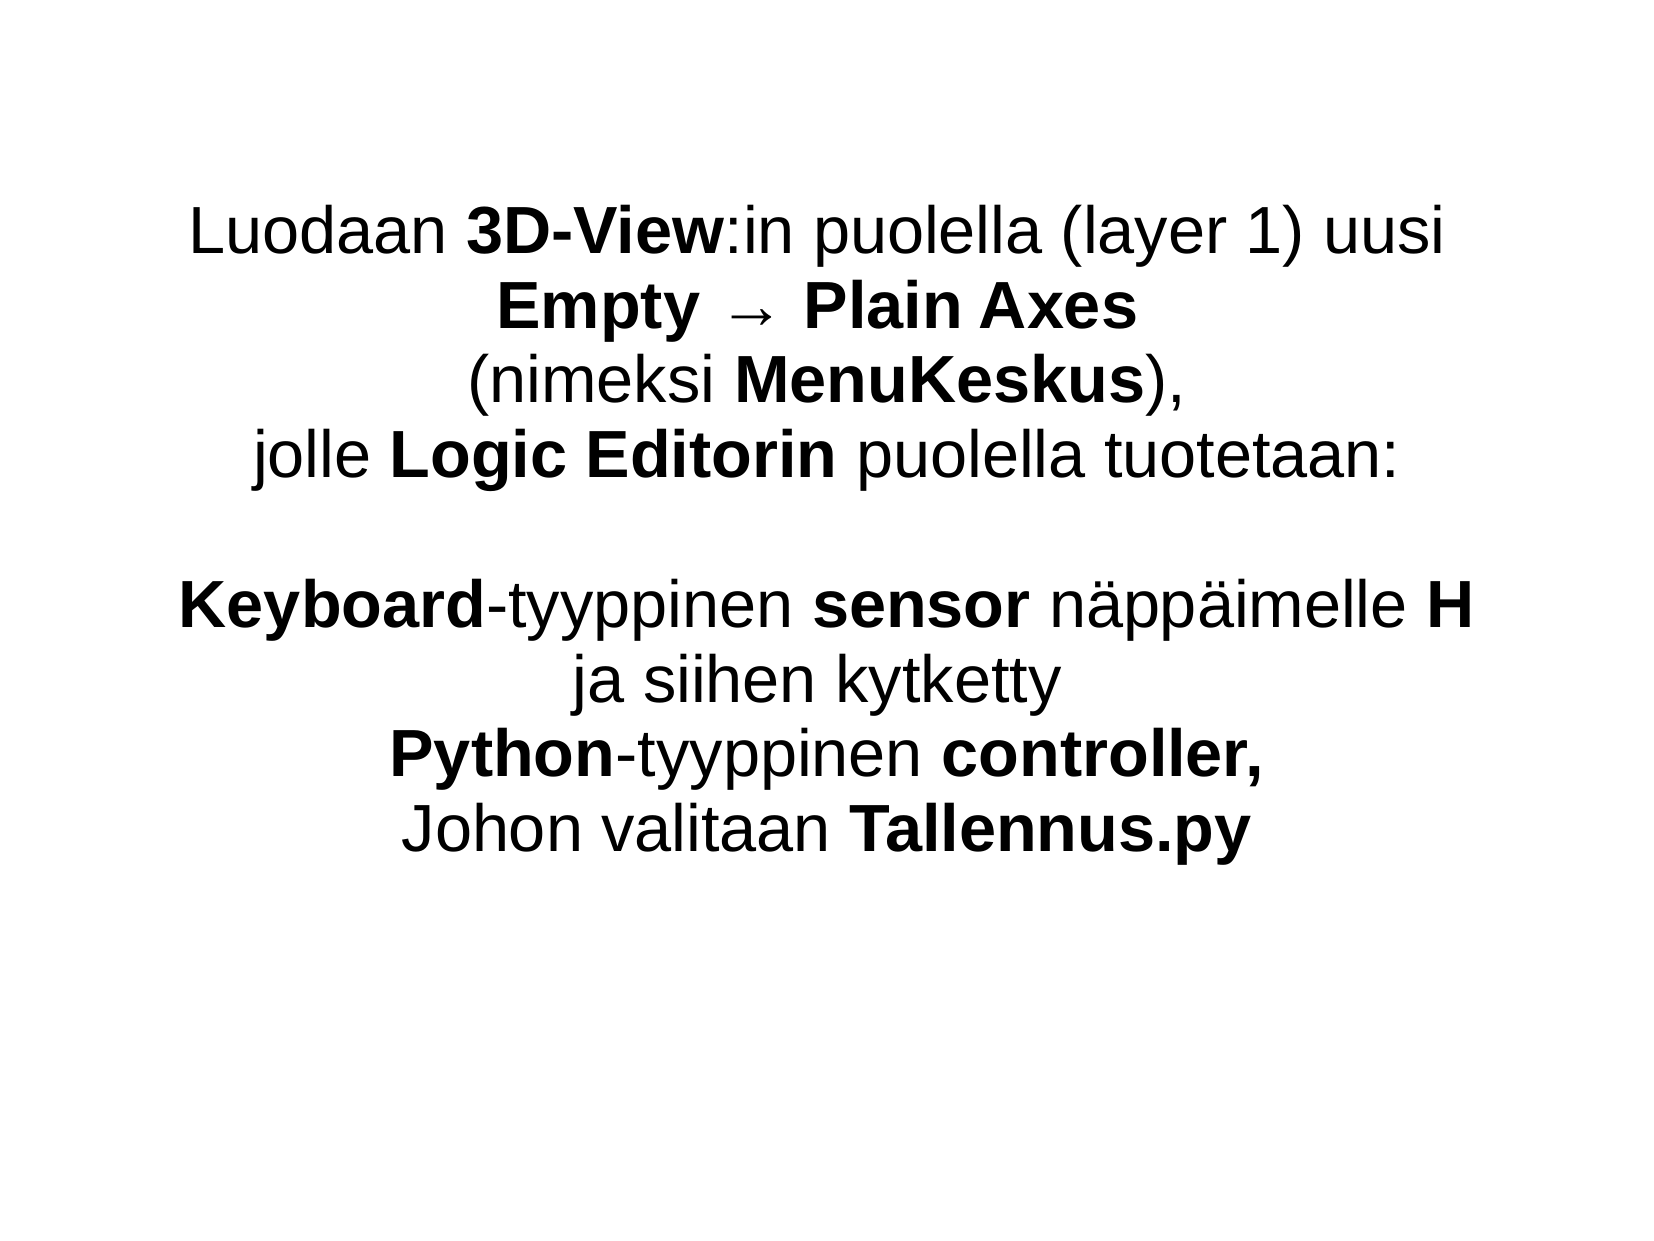

# Luodaan 3D-View:in puolella (layer 1) uusi
Empty → Plain Axes
(nimeksi MenuKeskus),
jolle Logic Editorin puolella tuotetaan:
Keyboard-tyyppinen sensor näppäimelle H
ja siihen kytketty
Python-tyyppinen controller,
Johon valitaan Tallennus.py